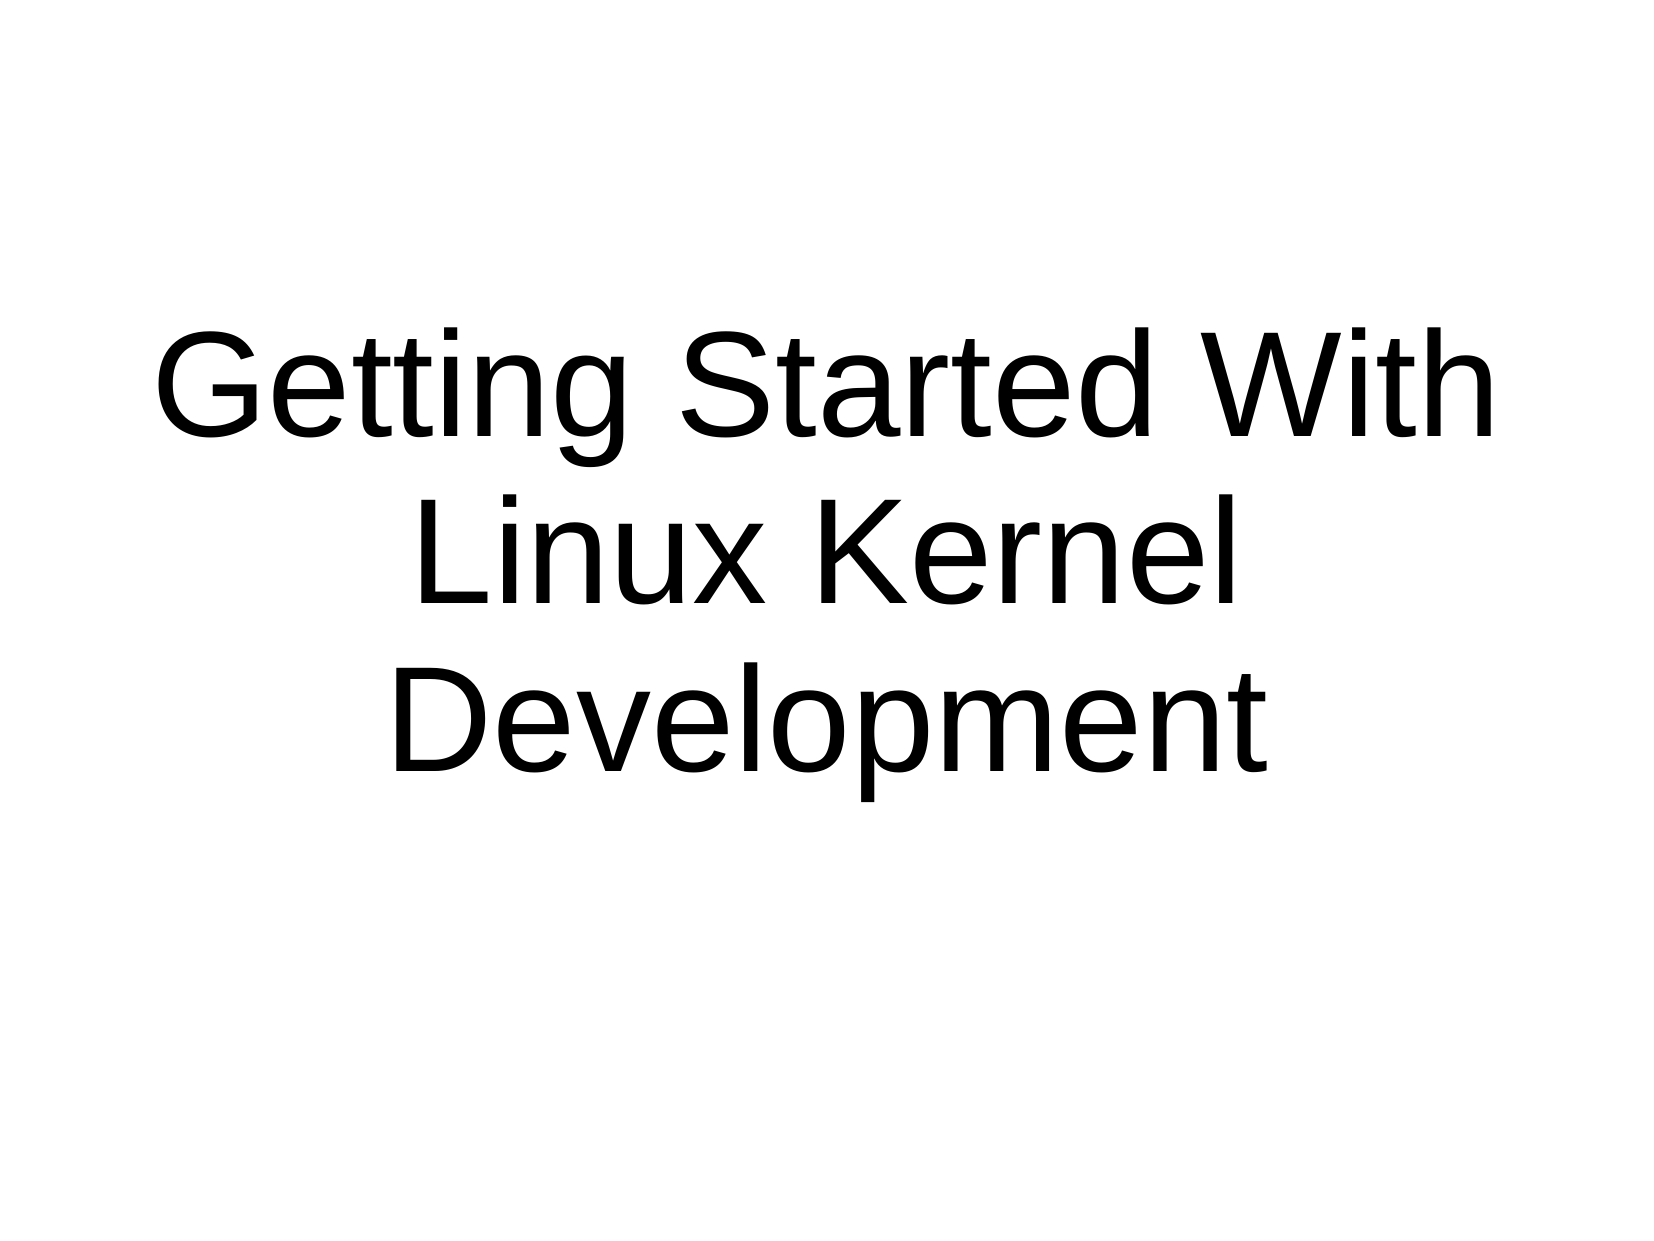

# Getting Started With Linux Kernel Development